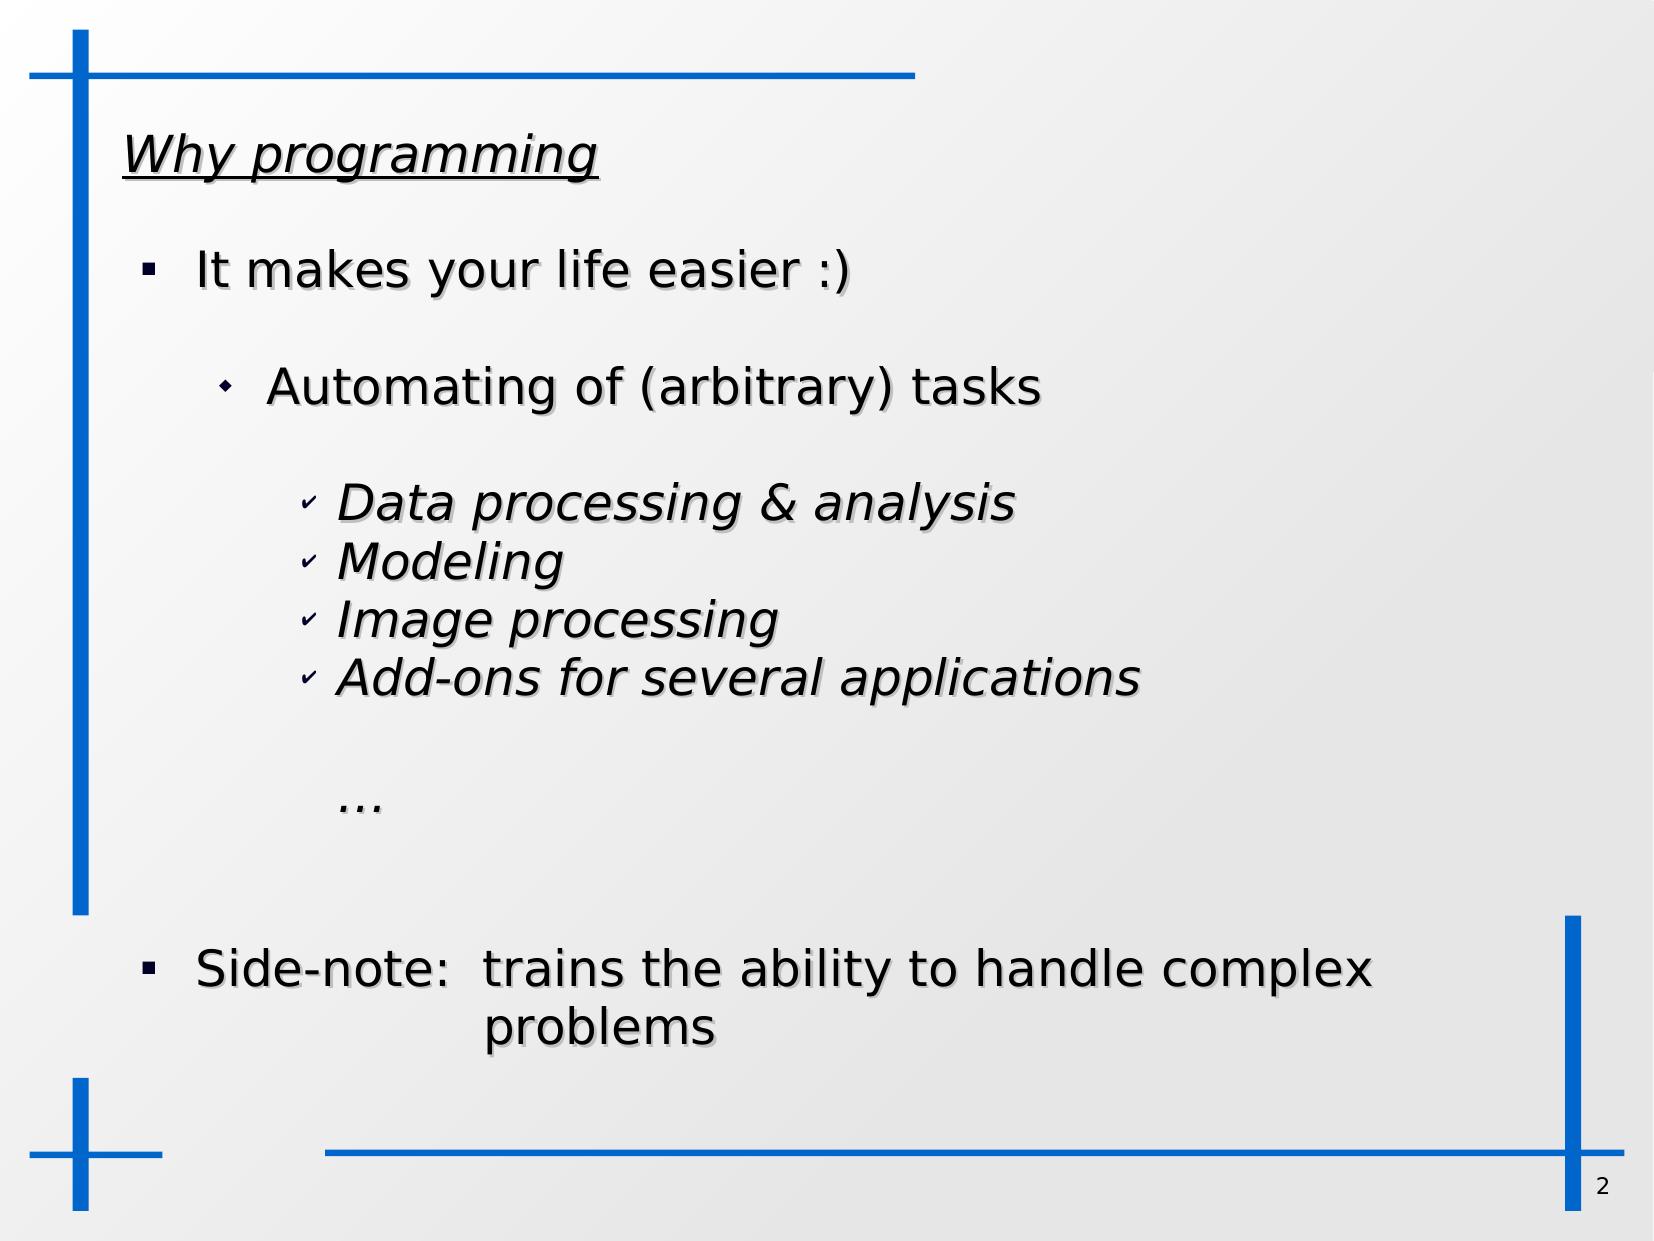

# Why programming
It makes your life easier :)
Automating of (arbitrary) tasks
Data processing & analysis
Modeling
Image processing
Add-ons for several applications
…
Side-note: trains the ability to handle complex 		 problems